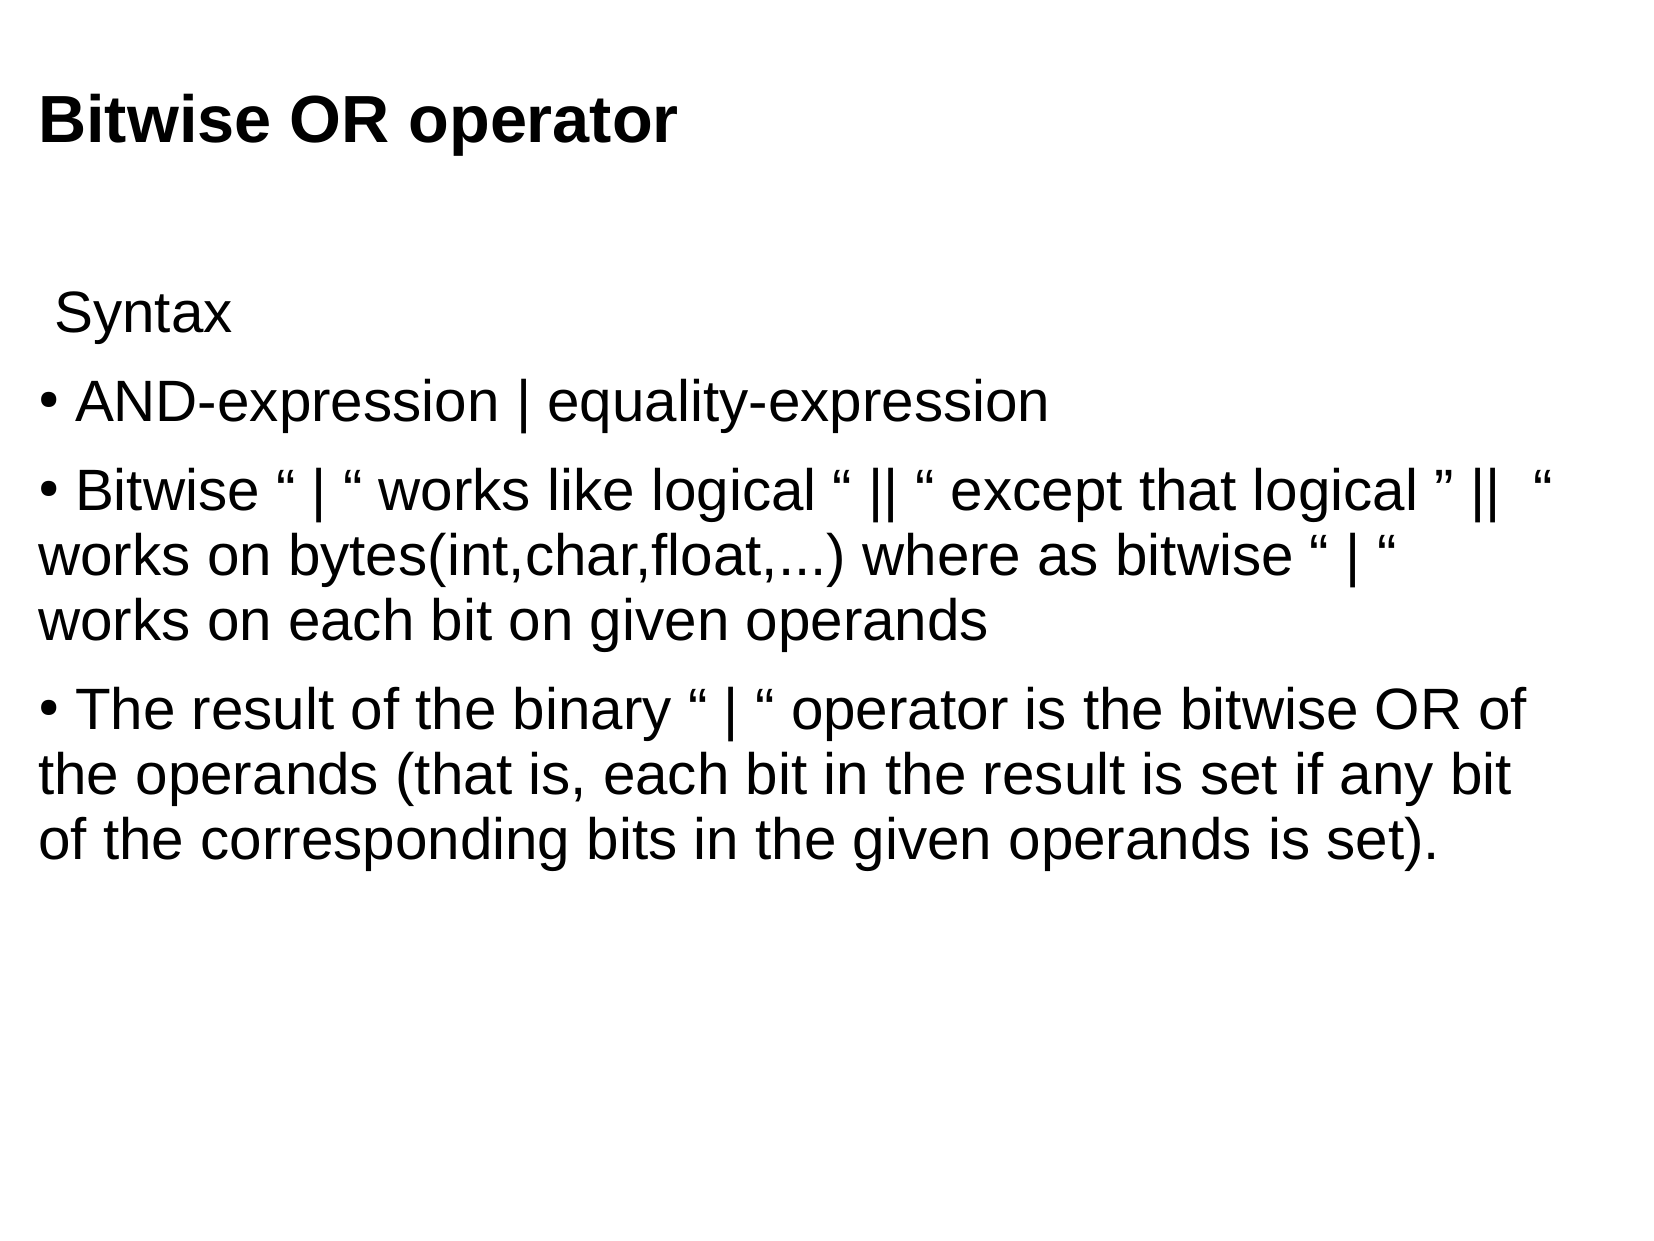

Bitwise OR operator
 Syntax
 AND-expression | equality-expression
 Bitwise “ | “ works like logical “ || “ except that logical ” || “ works on bytes(int,char,float,...) where as bitwise “ | “ works on each bit on given operands
 The result of the binary “ | “ operator is the bitwise OR of the operands (that is, each bit in the result is set if any bit of the corresponding bits in the given operands is set).